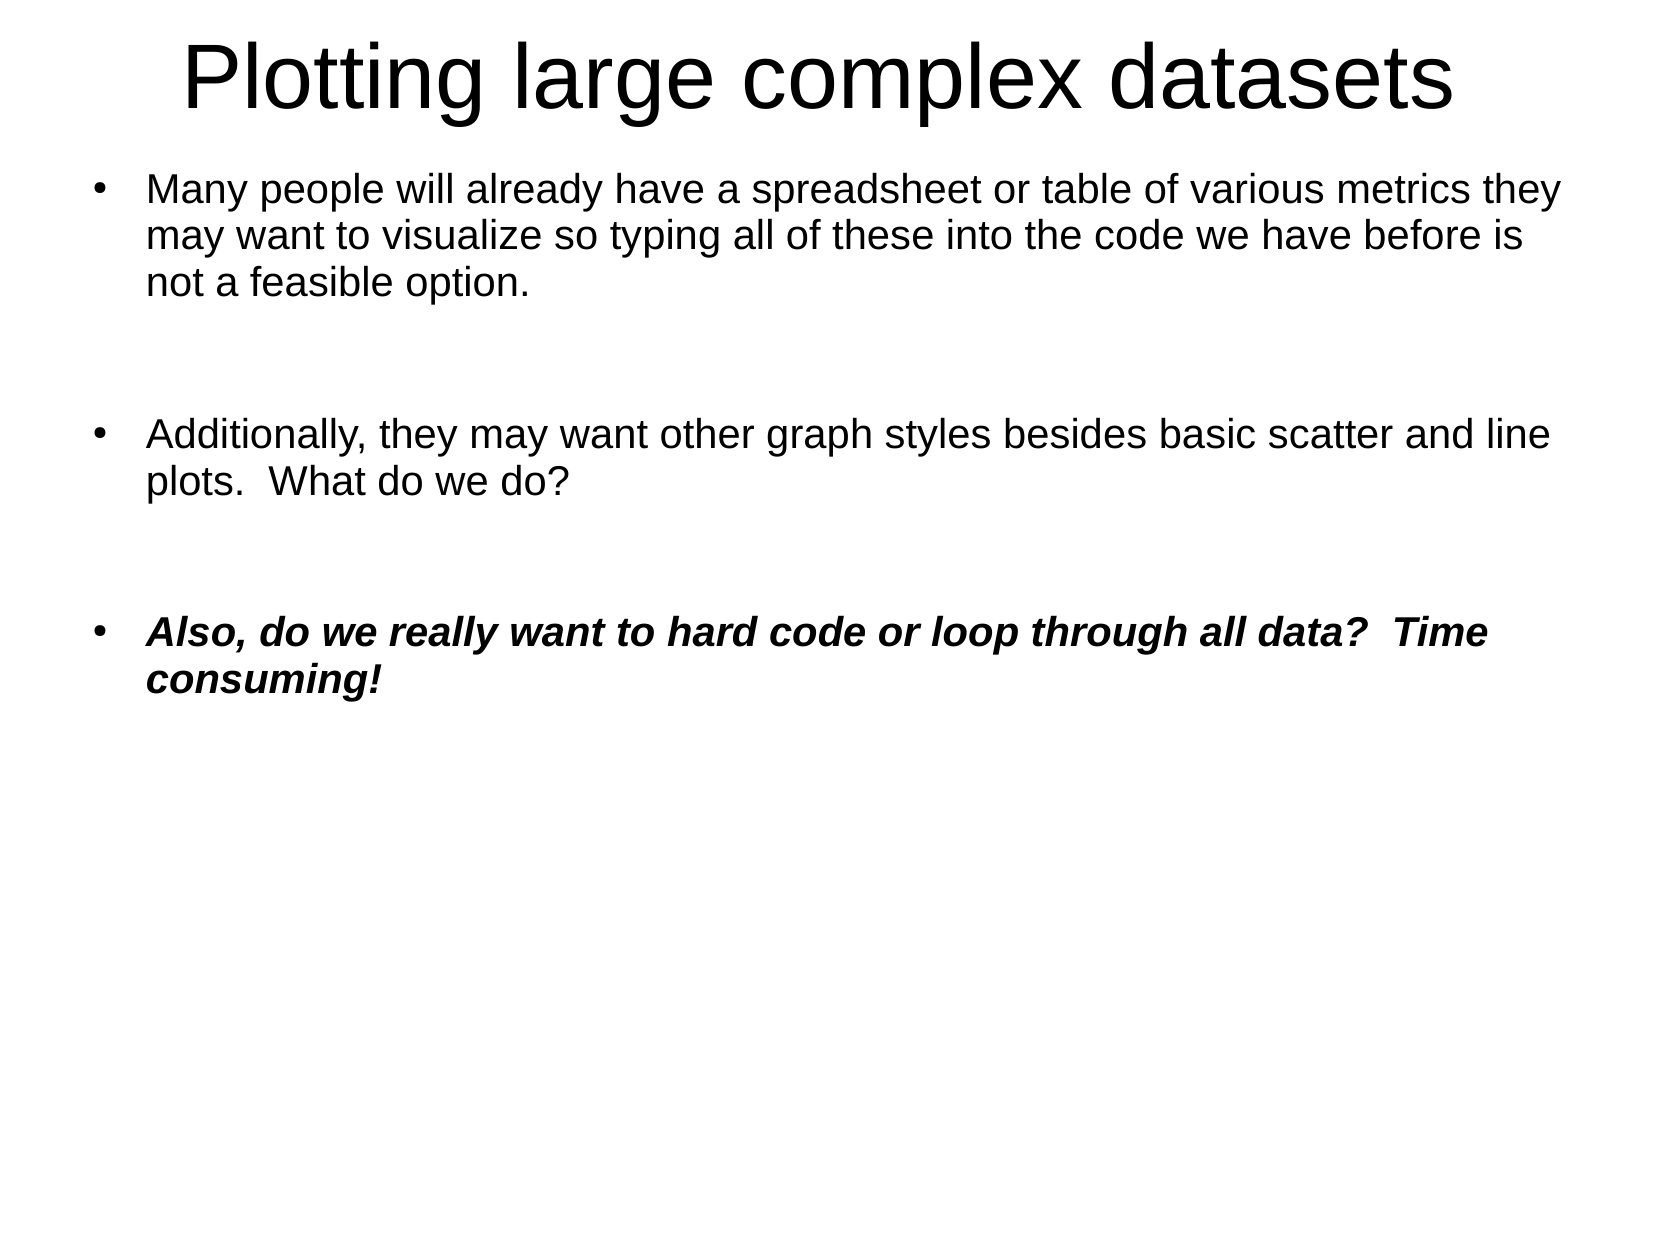

# Plotting large complex datasets
Many people will already have a spreadsheet or table of various metrics they may want to visualize so typing all of these into the code we have before is not a feasible option.
Additionally, they may want other graph styles besides basic scatter and line plots. What do we do?
Also, do we really want to hard code or loop through all data? Time consuming!